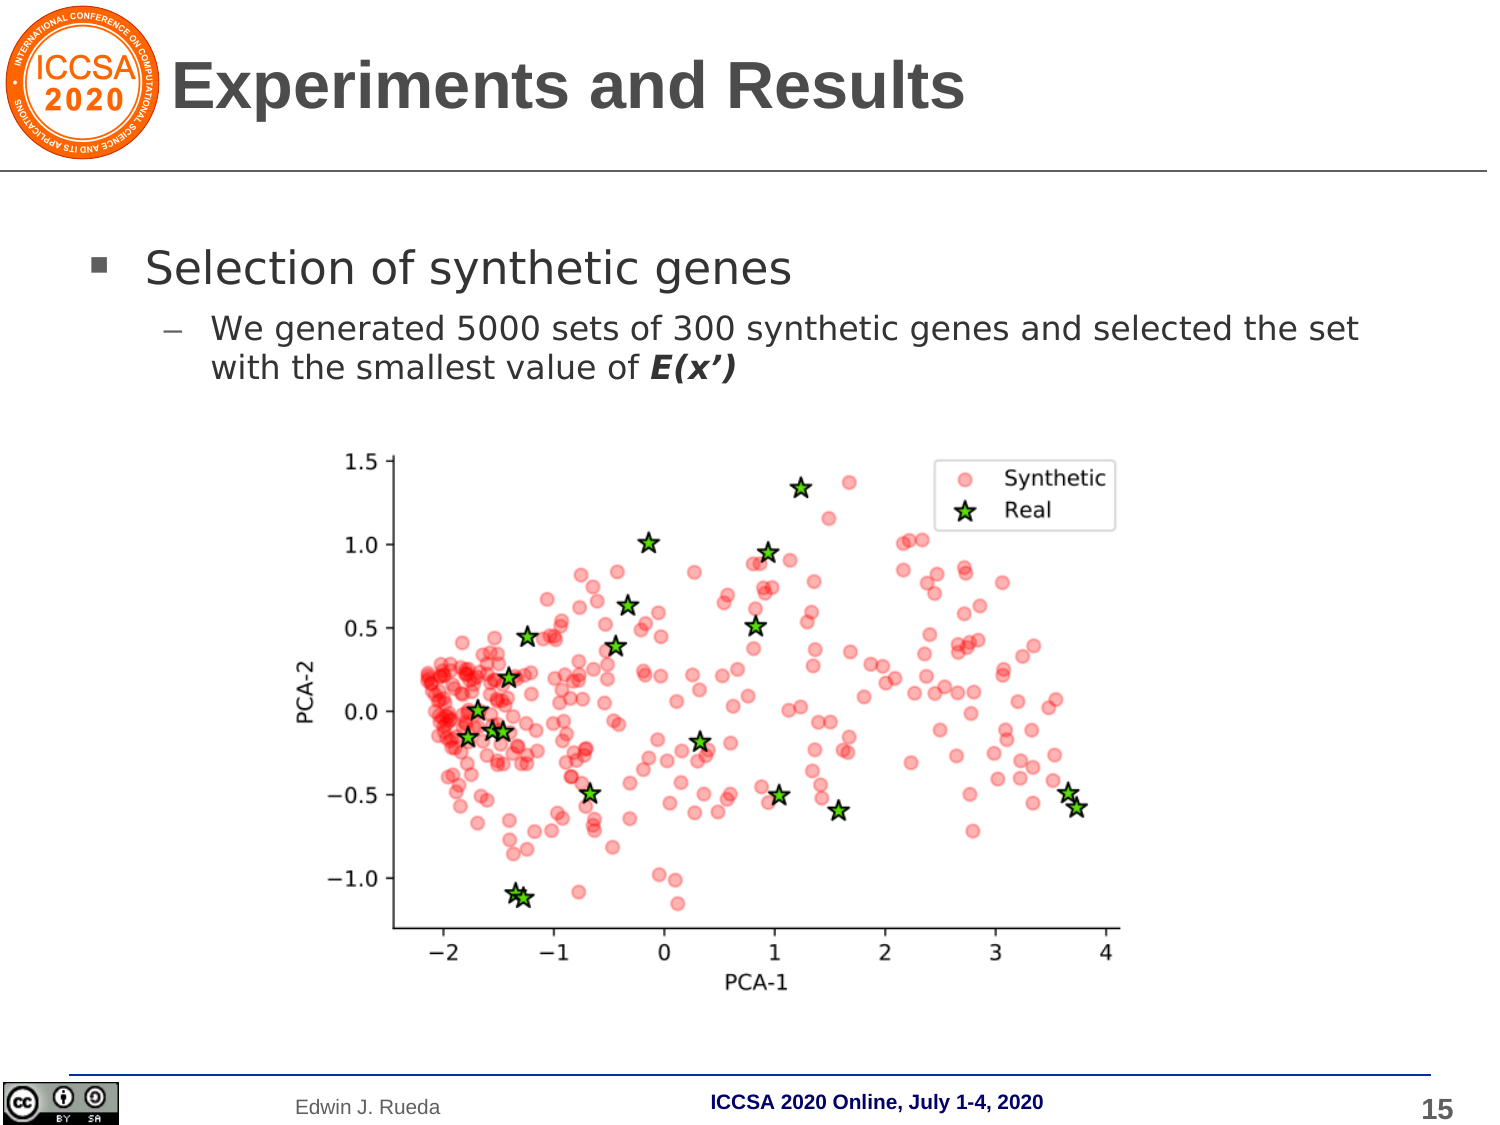

# Experiments and Results
Selection of synthetic genes
We generated 5000 sets of 300 synthetic genes and selected the set with the smallest value of E(x’)